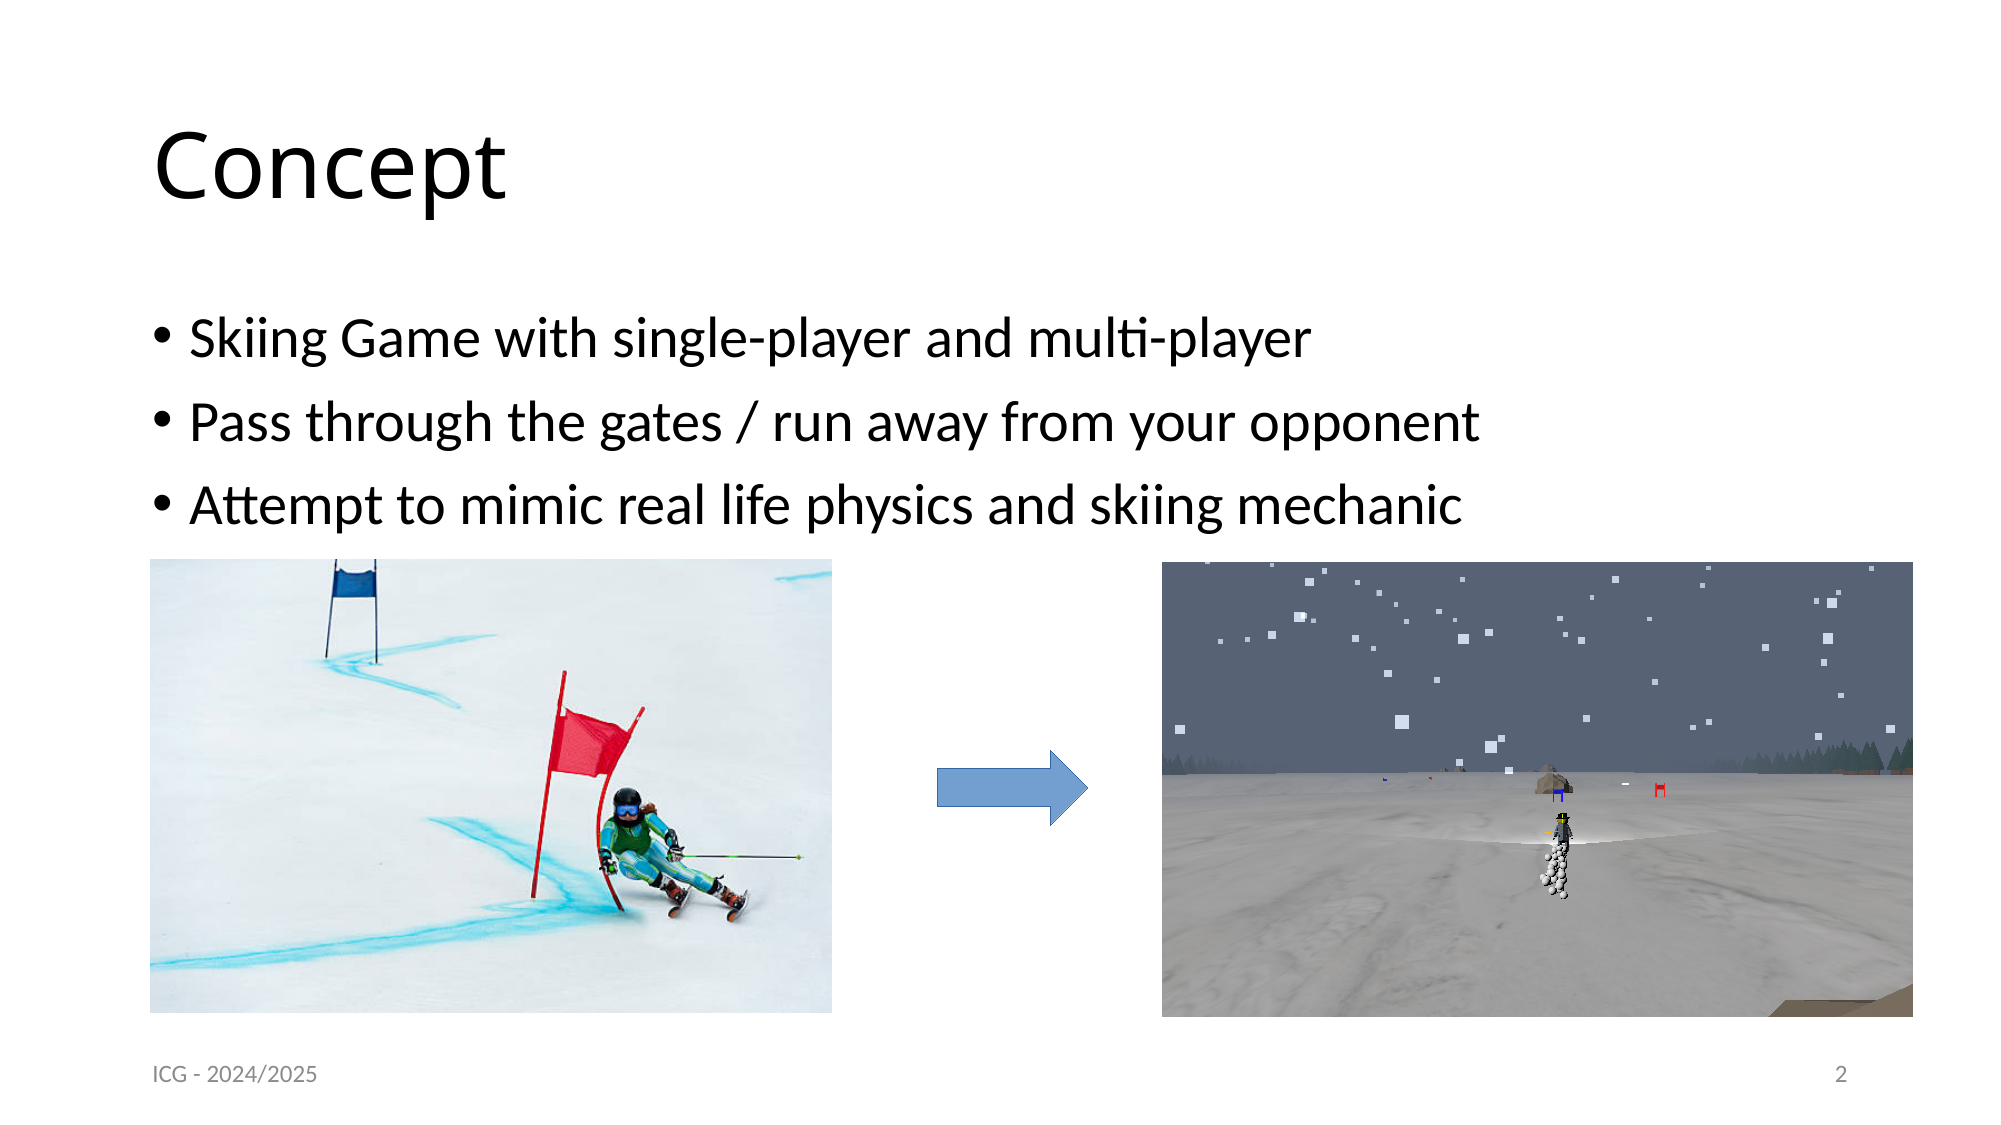

# Concept
Skiing Game with single-player and multi-player
Pass through the gates / run away from your opponent
Attempt to mimic real life physics and skiing mechanic
ICG - 2024/2025
2